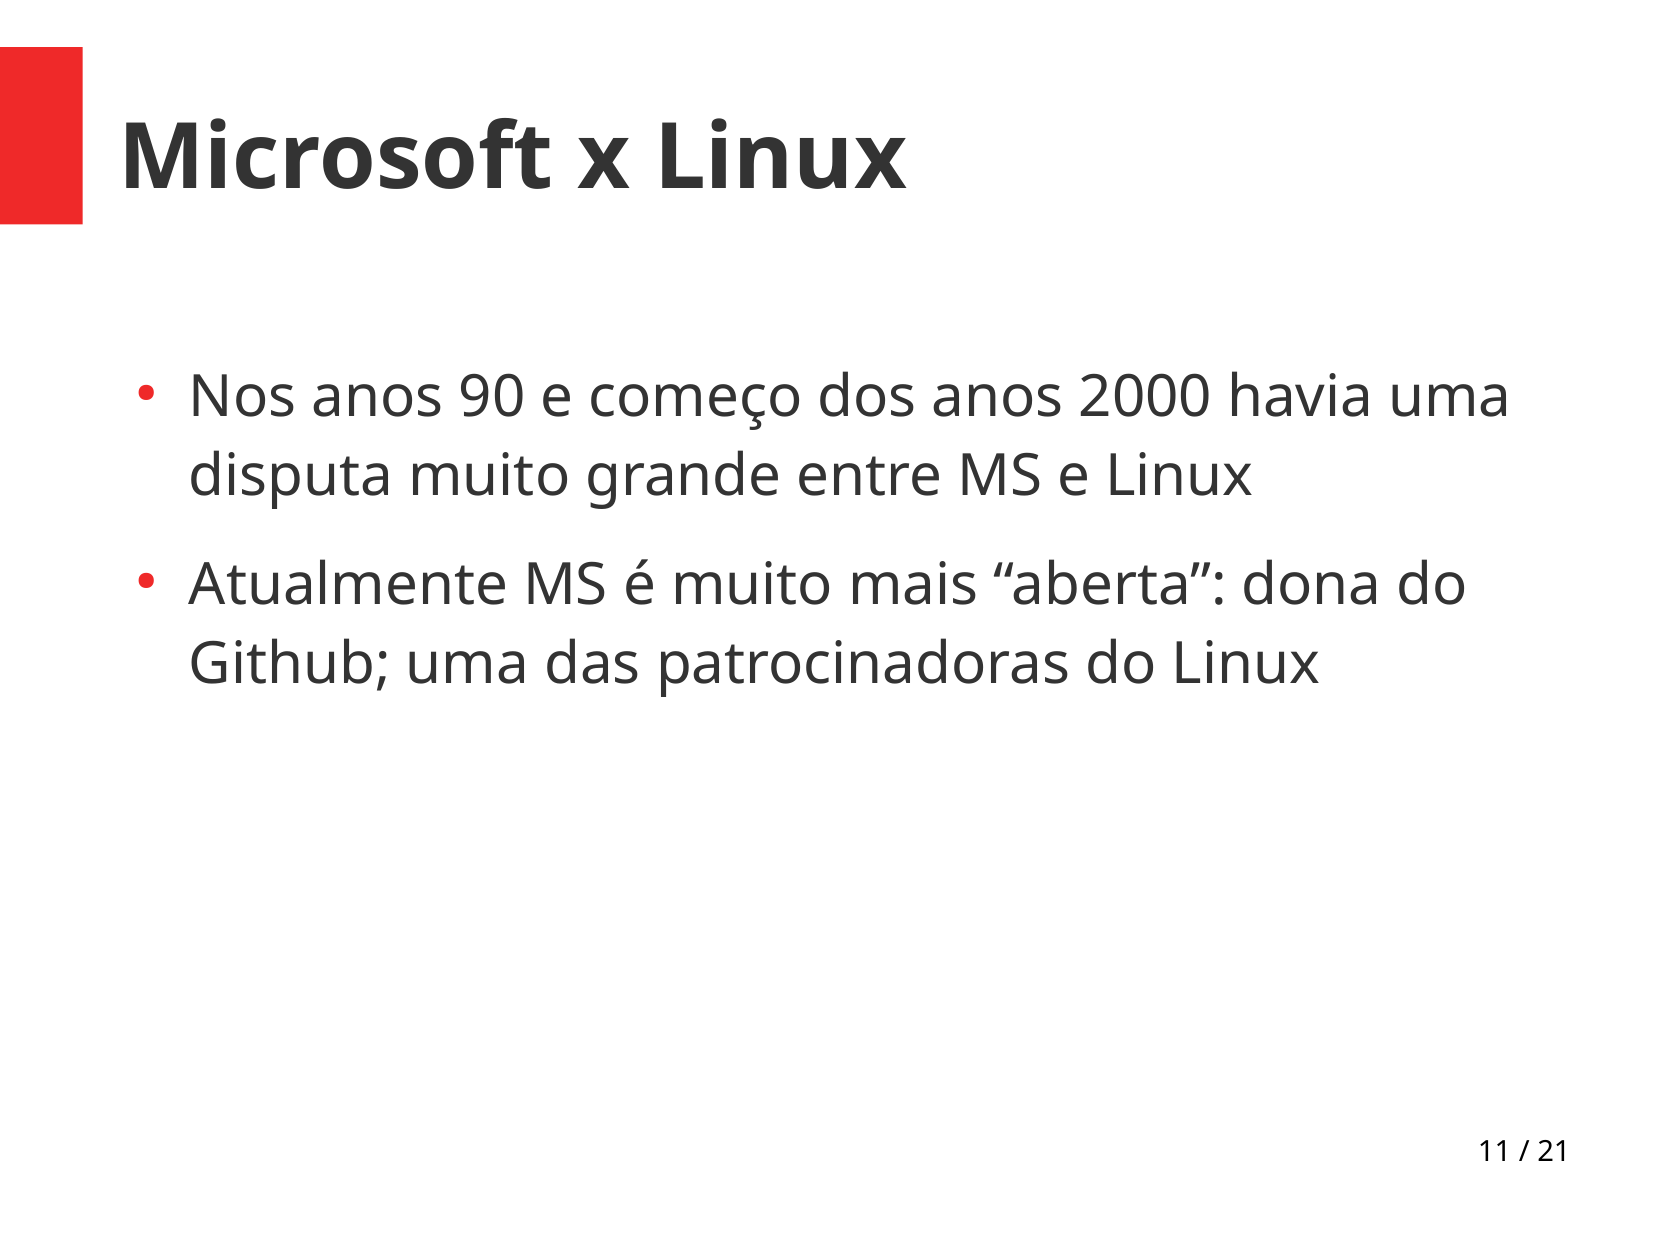

# Microsoft x Linux
Nos anos 90 e começo dos anos 2000 havia uma disputa muito grande entre MS e Linux
Atualmente MS é muito mais “aberta”: dona do Github; uma das patrocinadoras do Linux
11